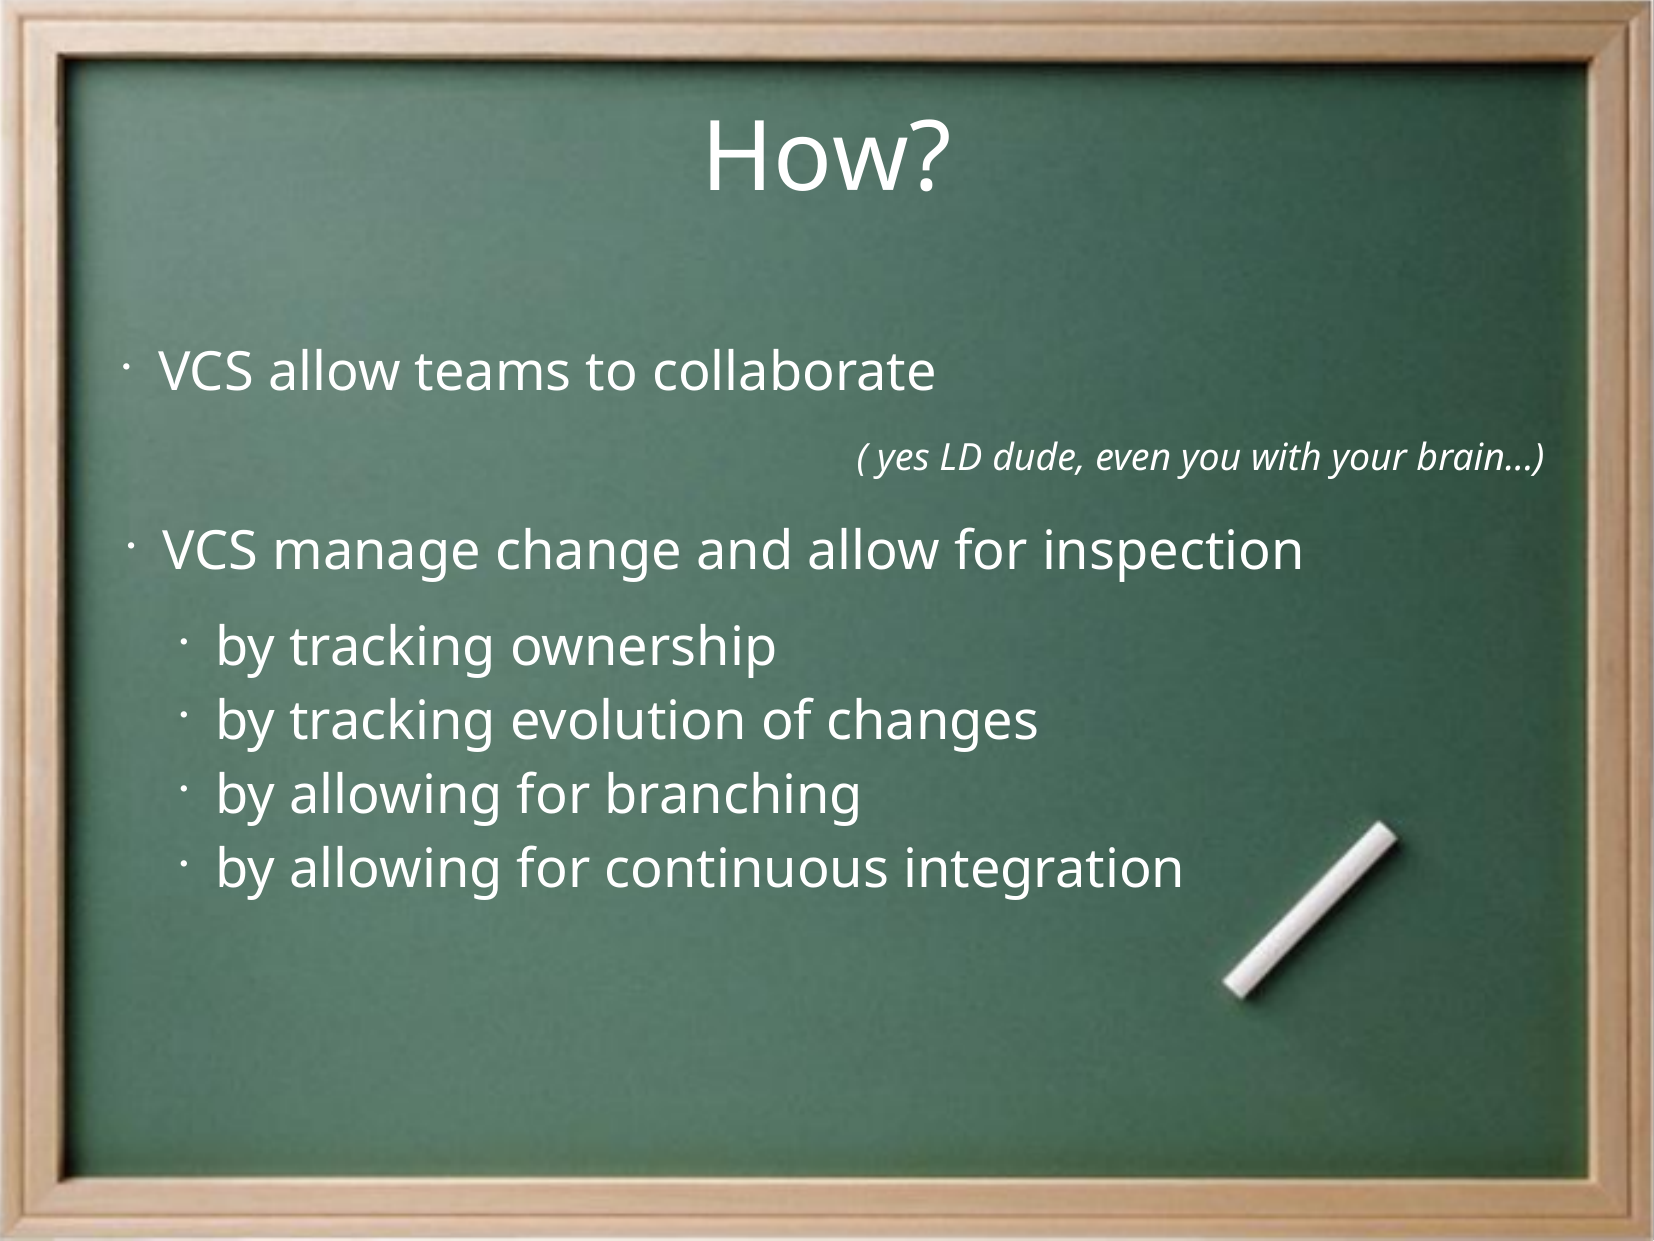

# How?
VCS allow teams to collaborate
( yes LD dude, even you with your brain...)
VCS manage change and allow for inspection
by tracking ownership
by tracking evolution of changes
by allowing for branching
by allowing for continuous integration